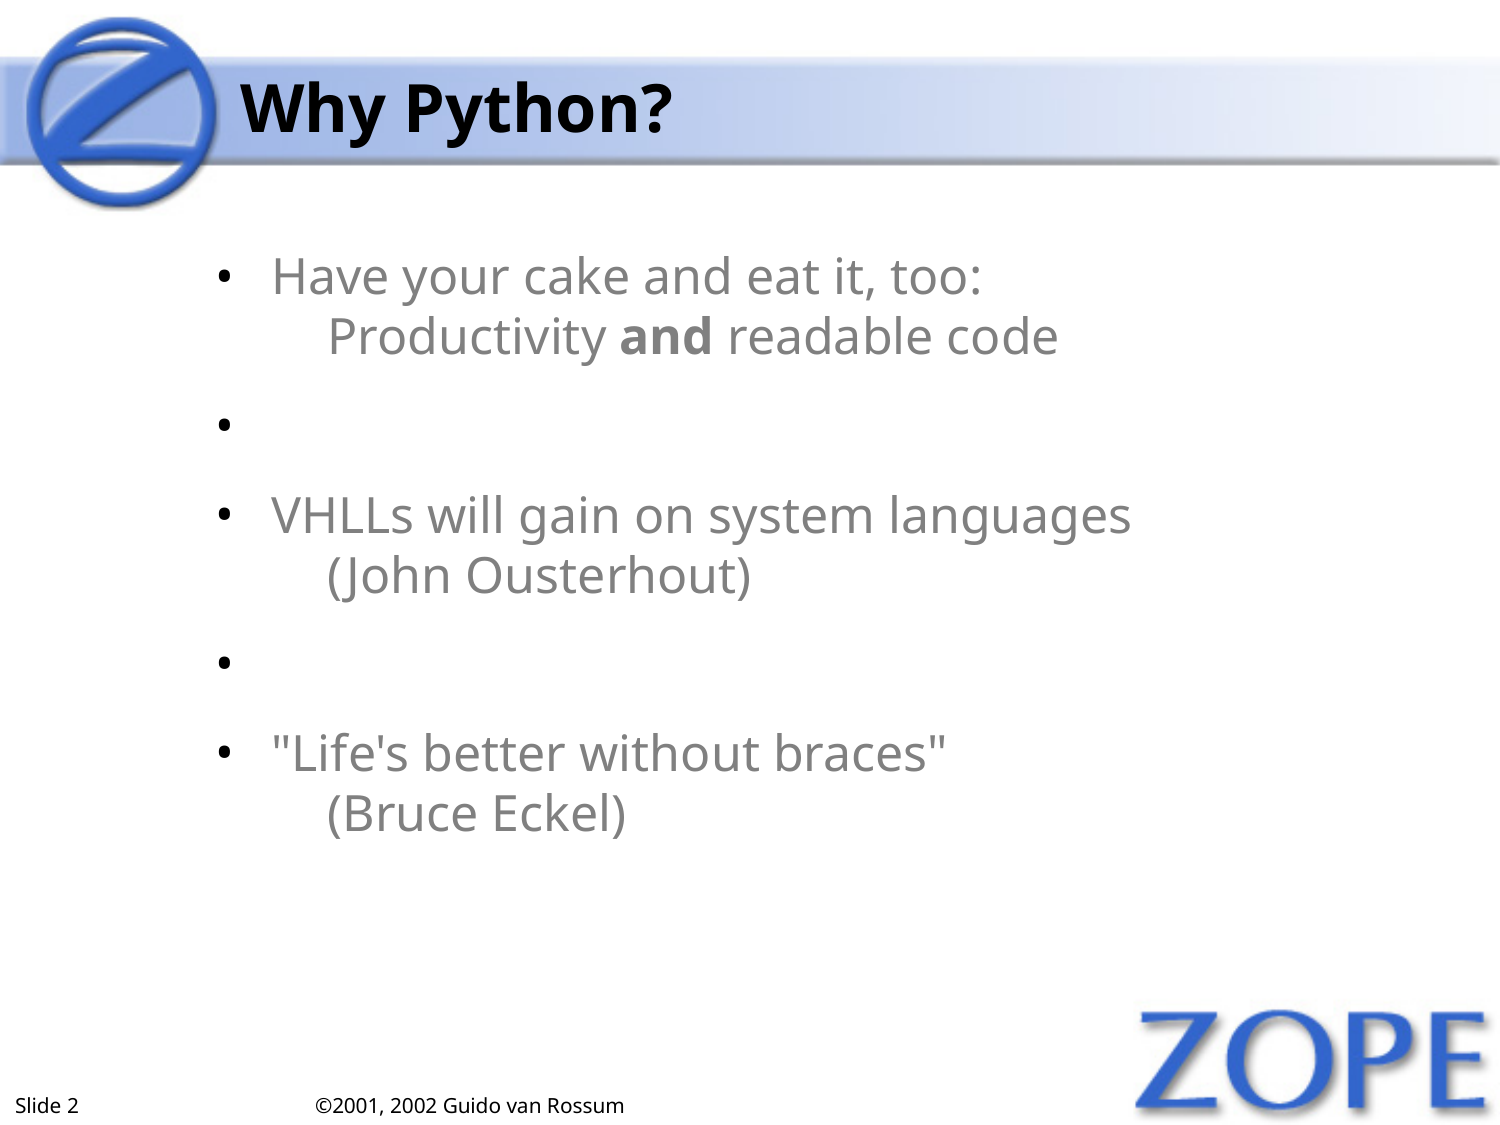

# Why Python?
Have your cake and eat it, too:
Productivity and readable code
VHLLs will gain on system languages
(John Ousterhout)
"Life's better without braces"
(Bruce Eckel)